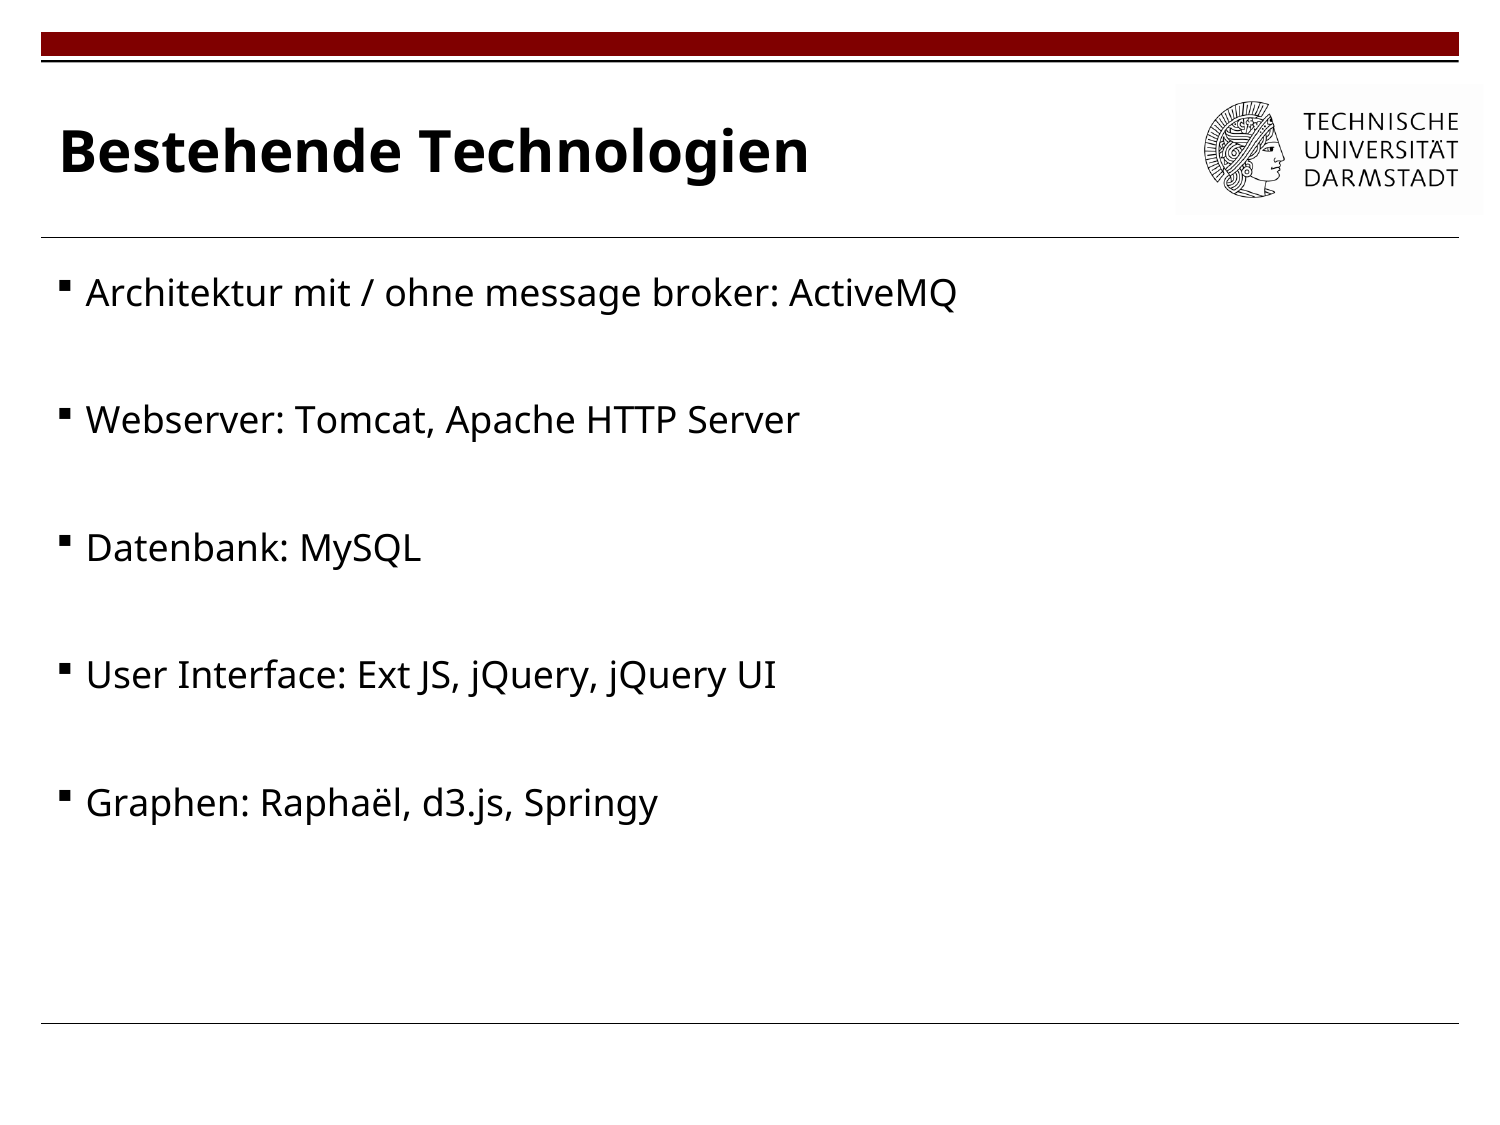

# Bestehende Technologien
Architektur mit / ohne message broker: ActiveMQ
Webserver: Tomcat, Apache HTTP Server
Datenbank: MySQL
User Interface: Ext JS, jQuery, jQuery UI
Graphen: Raphaël, d3.js, Springy